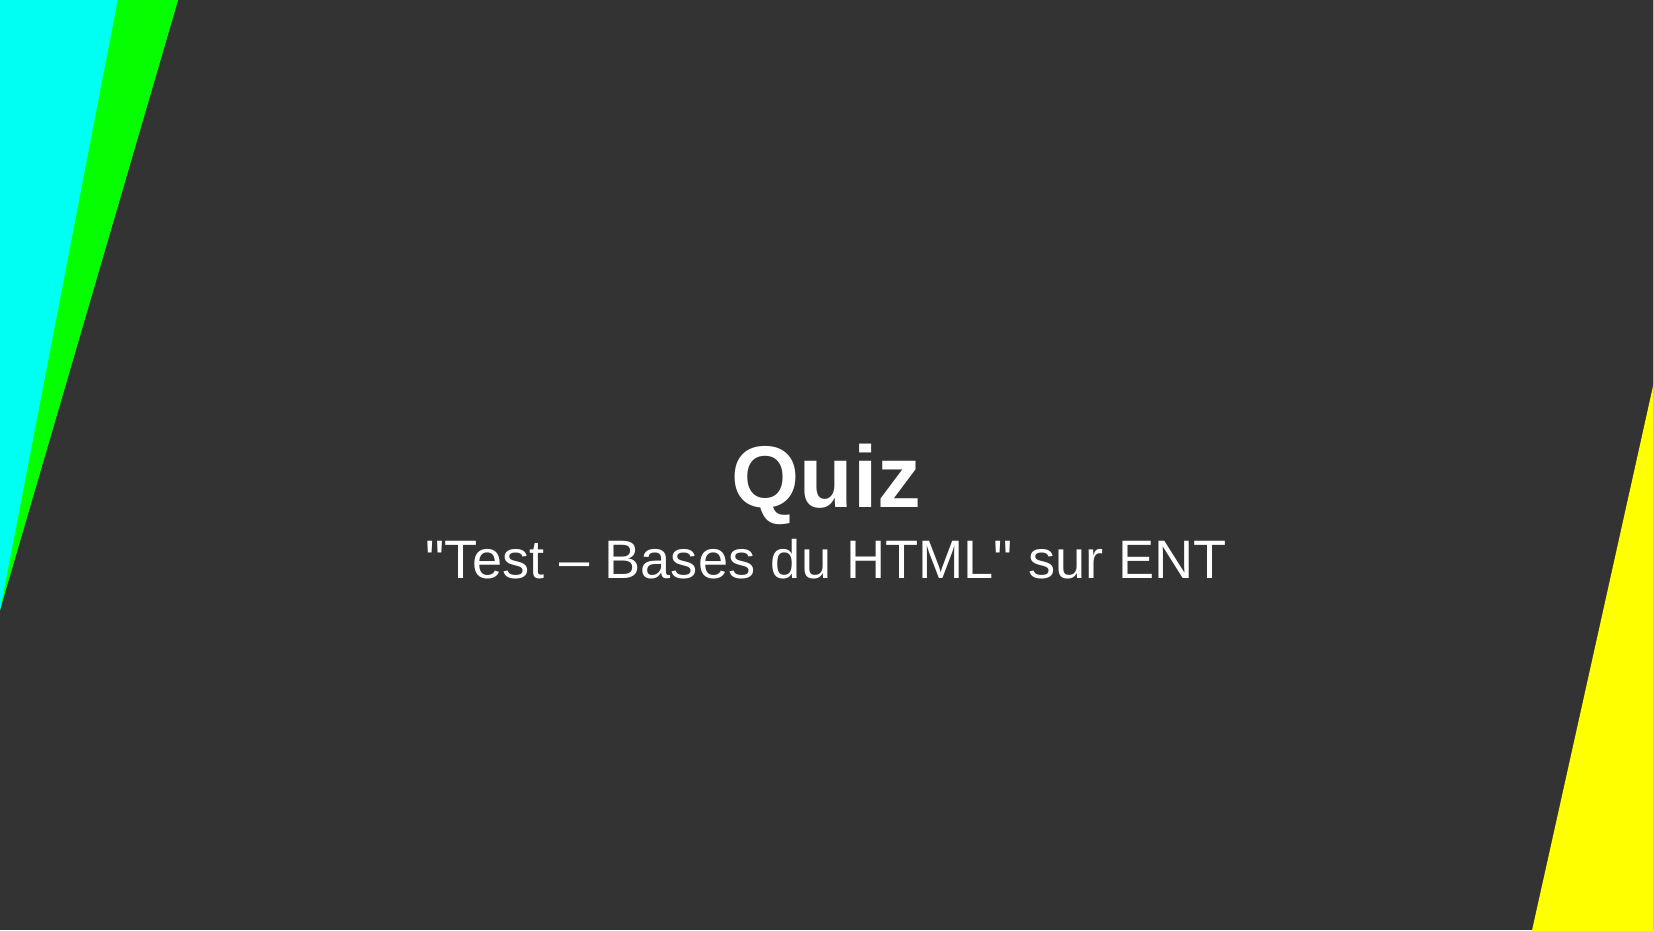

# Quiz
"Test – Bases du HTML" sur ENT